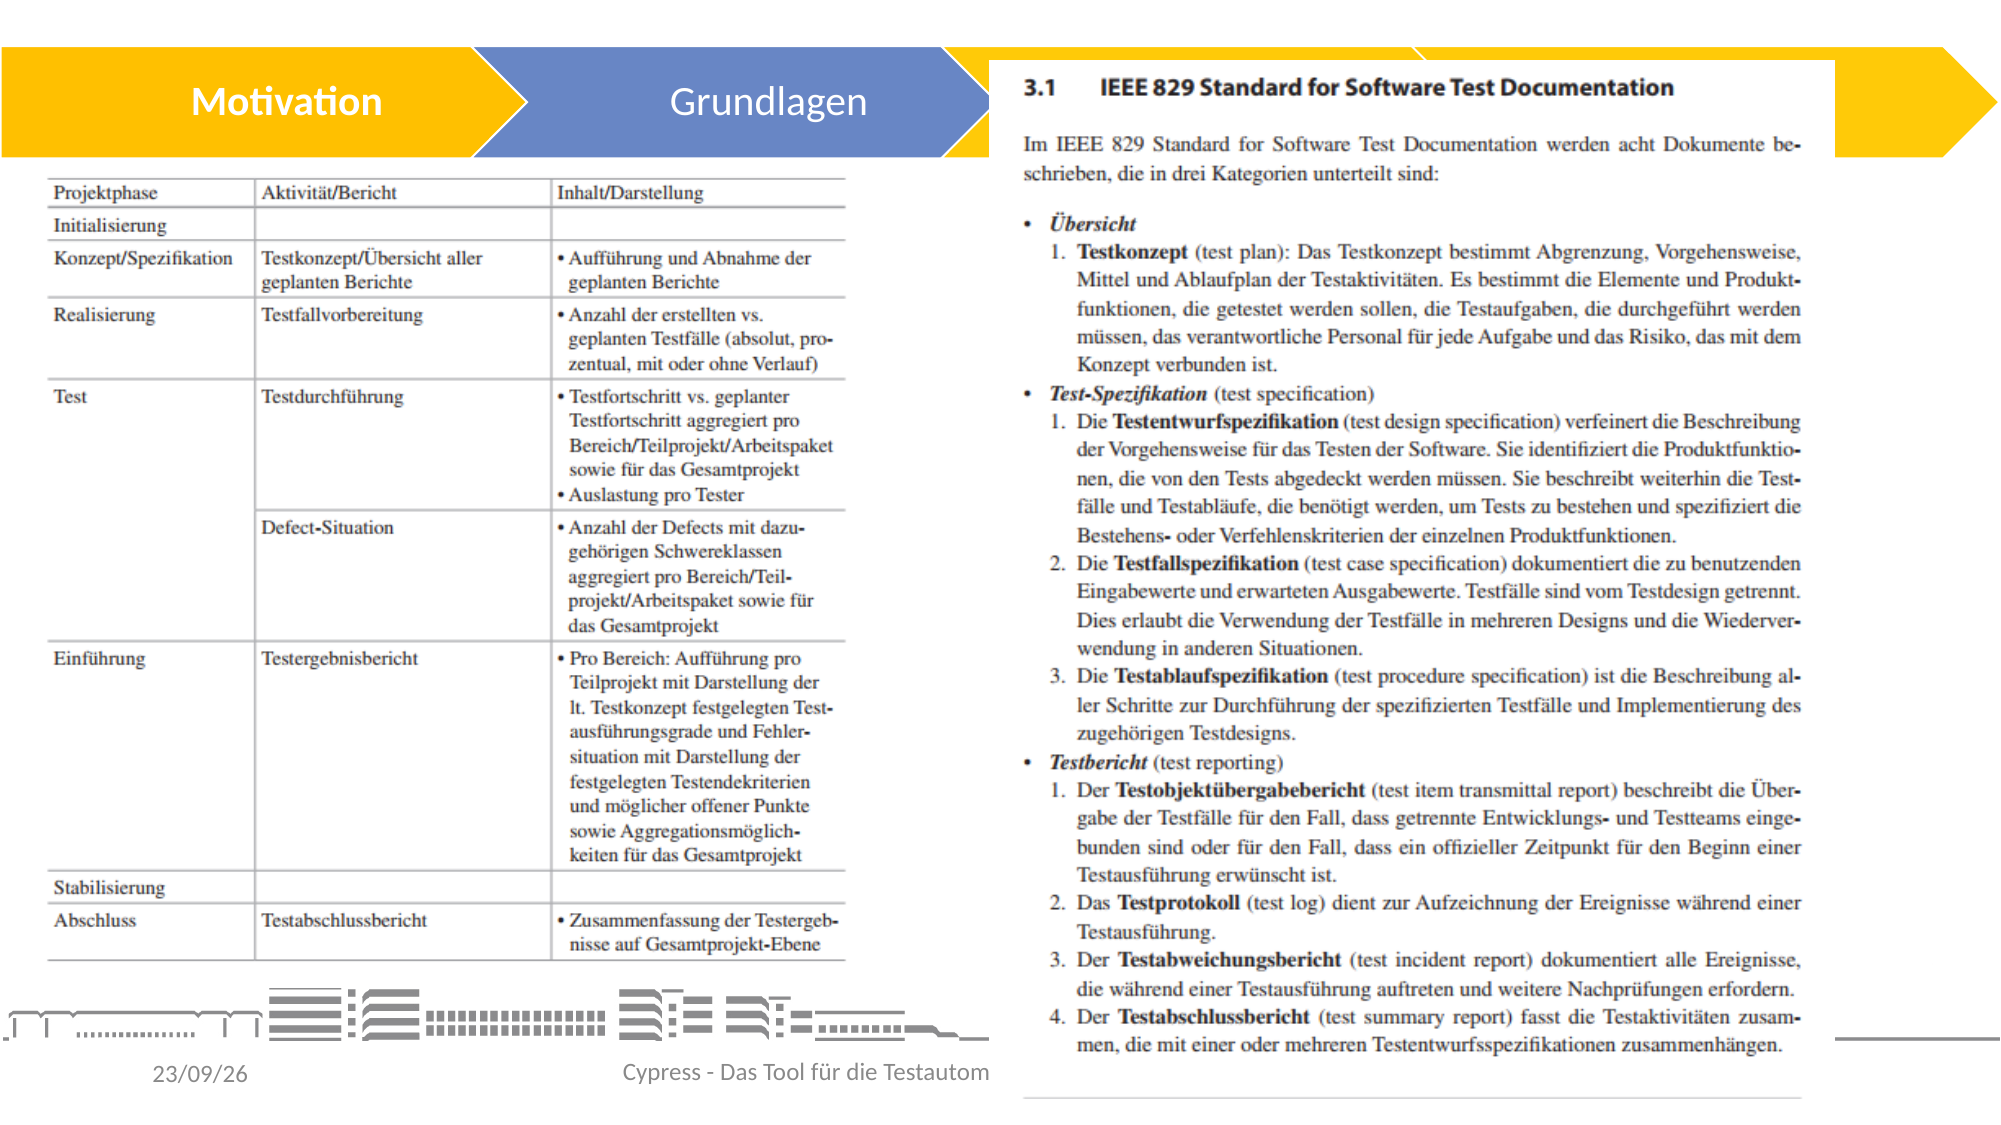

Motivation
Grundlagen
Tools
Ausblick
#
Cypress - Das Tool für die Testautomatisierung von JavaScript Frameworks